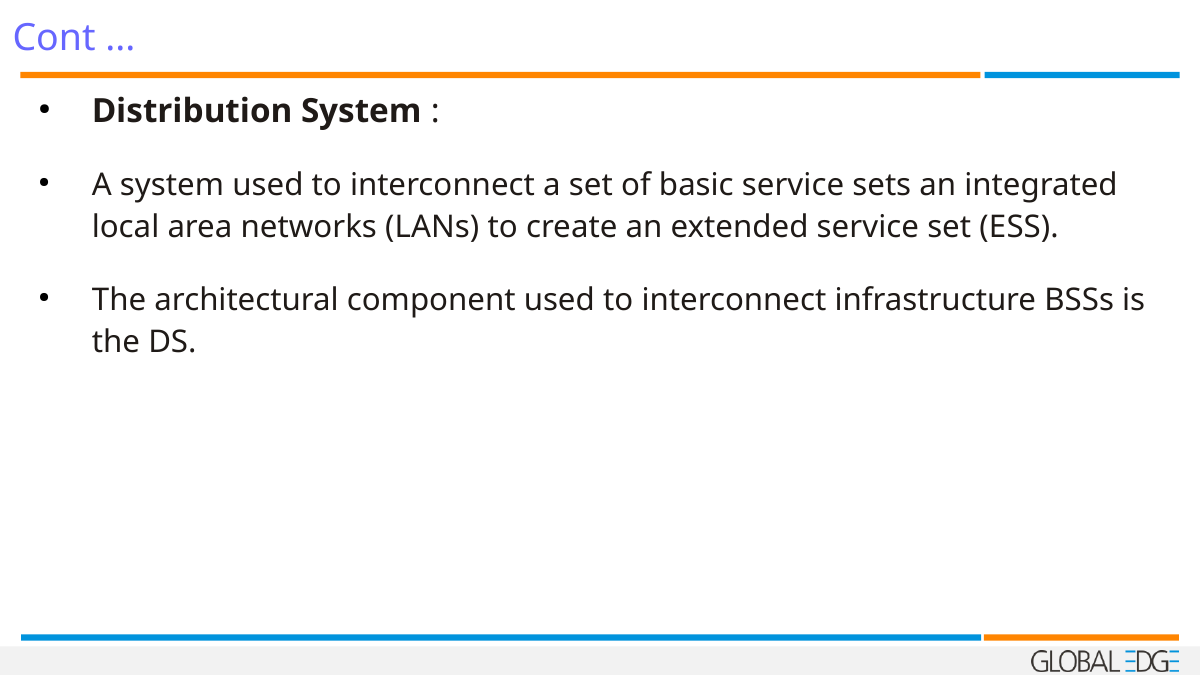

# Cont ...
Distribution System :
A system used to interconnect a set of basic service sets an integrated local area networks (LANs) to create an extended service set (ESS).
The architectural component used to interconnect infrastructure BSSs is the DS.